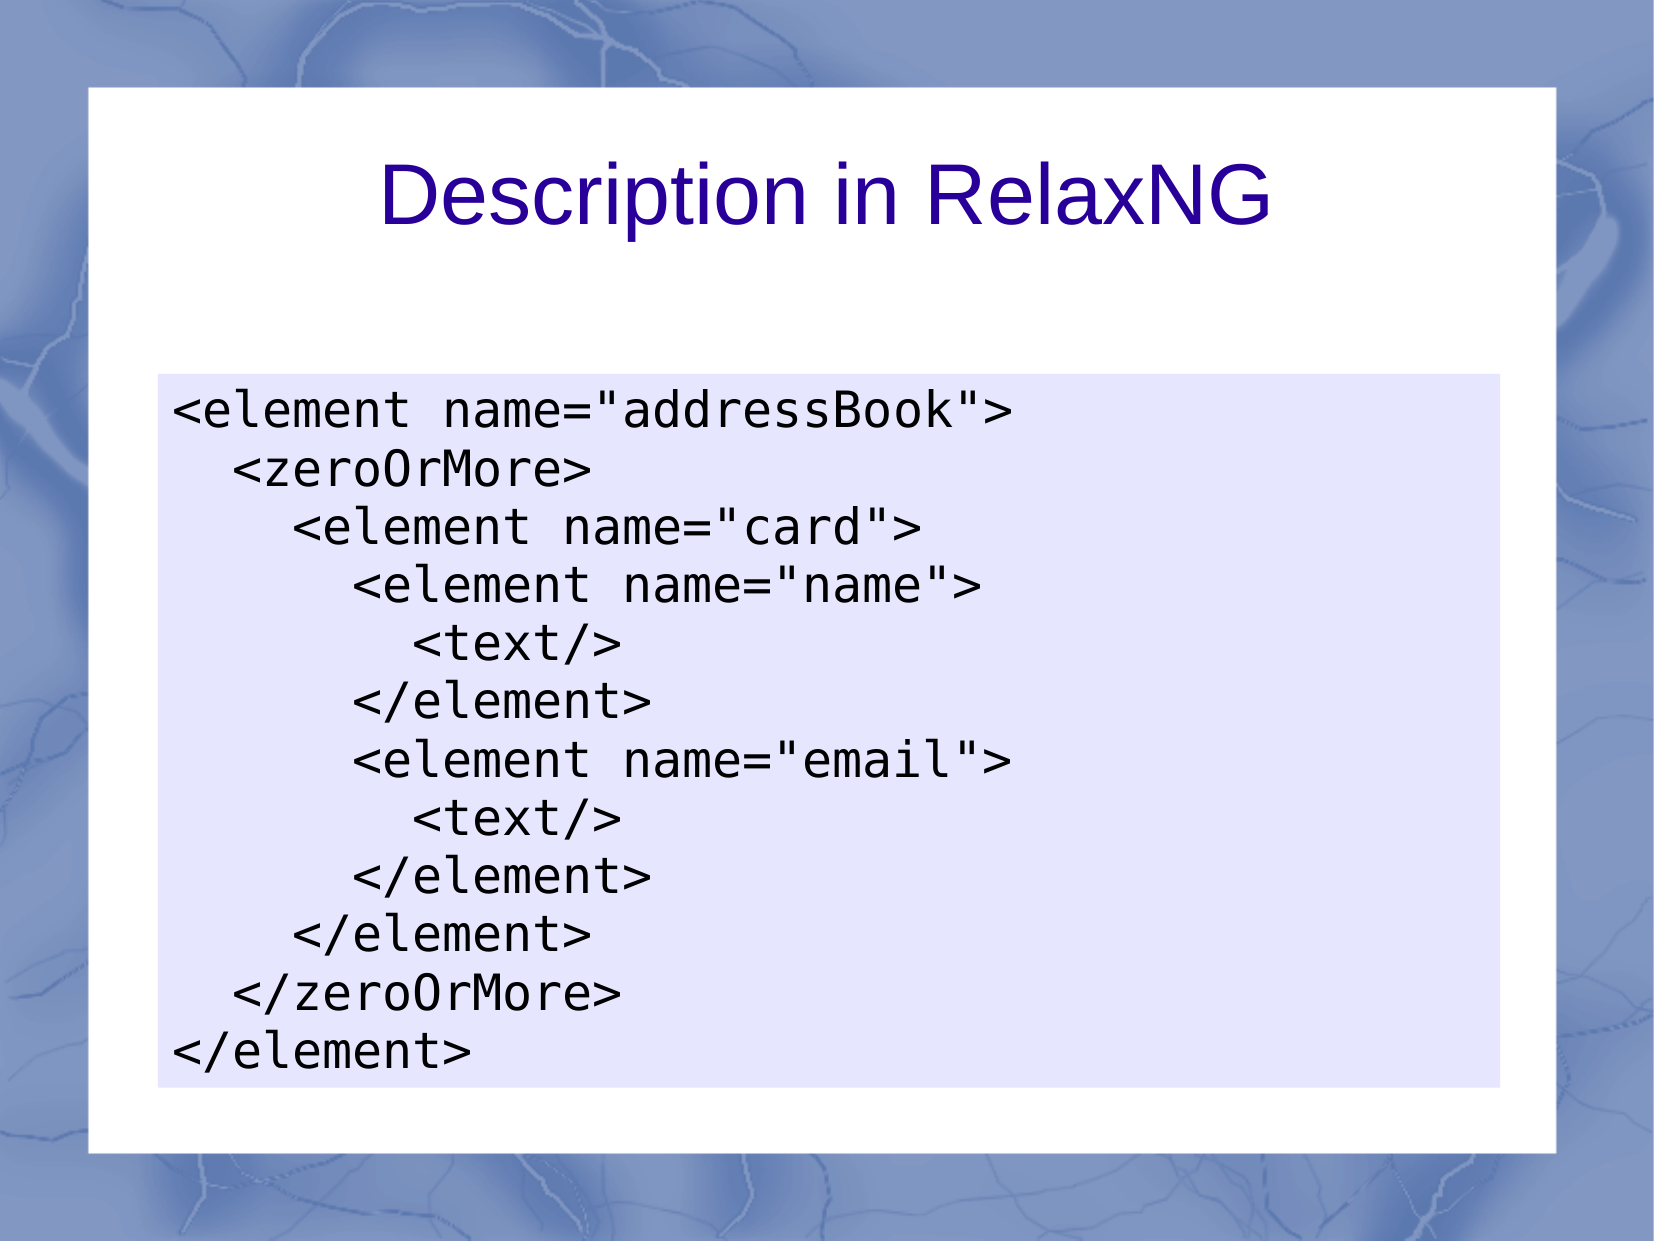

# Description in RelaxNG
<element name="addressBook">
 <zeroOrMore>
 <element name="card">
 <element name="name">
 <text/>
 </element>
 <element name="email">
 <text/>
 </element>
 </element>
 </zeroOrMore>
</element>